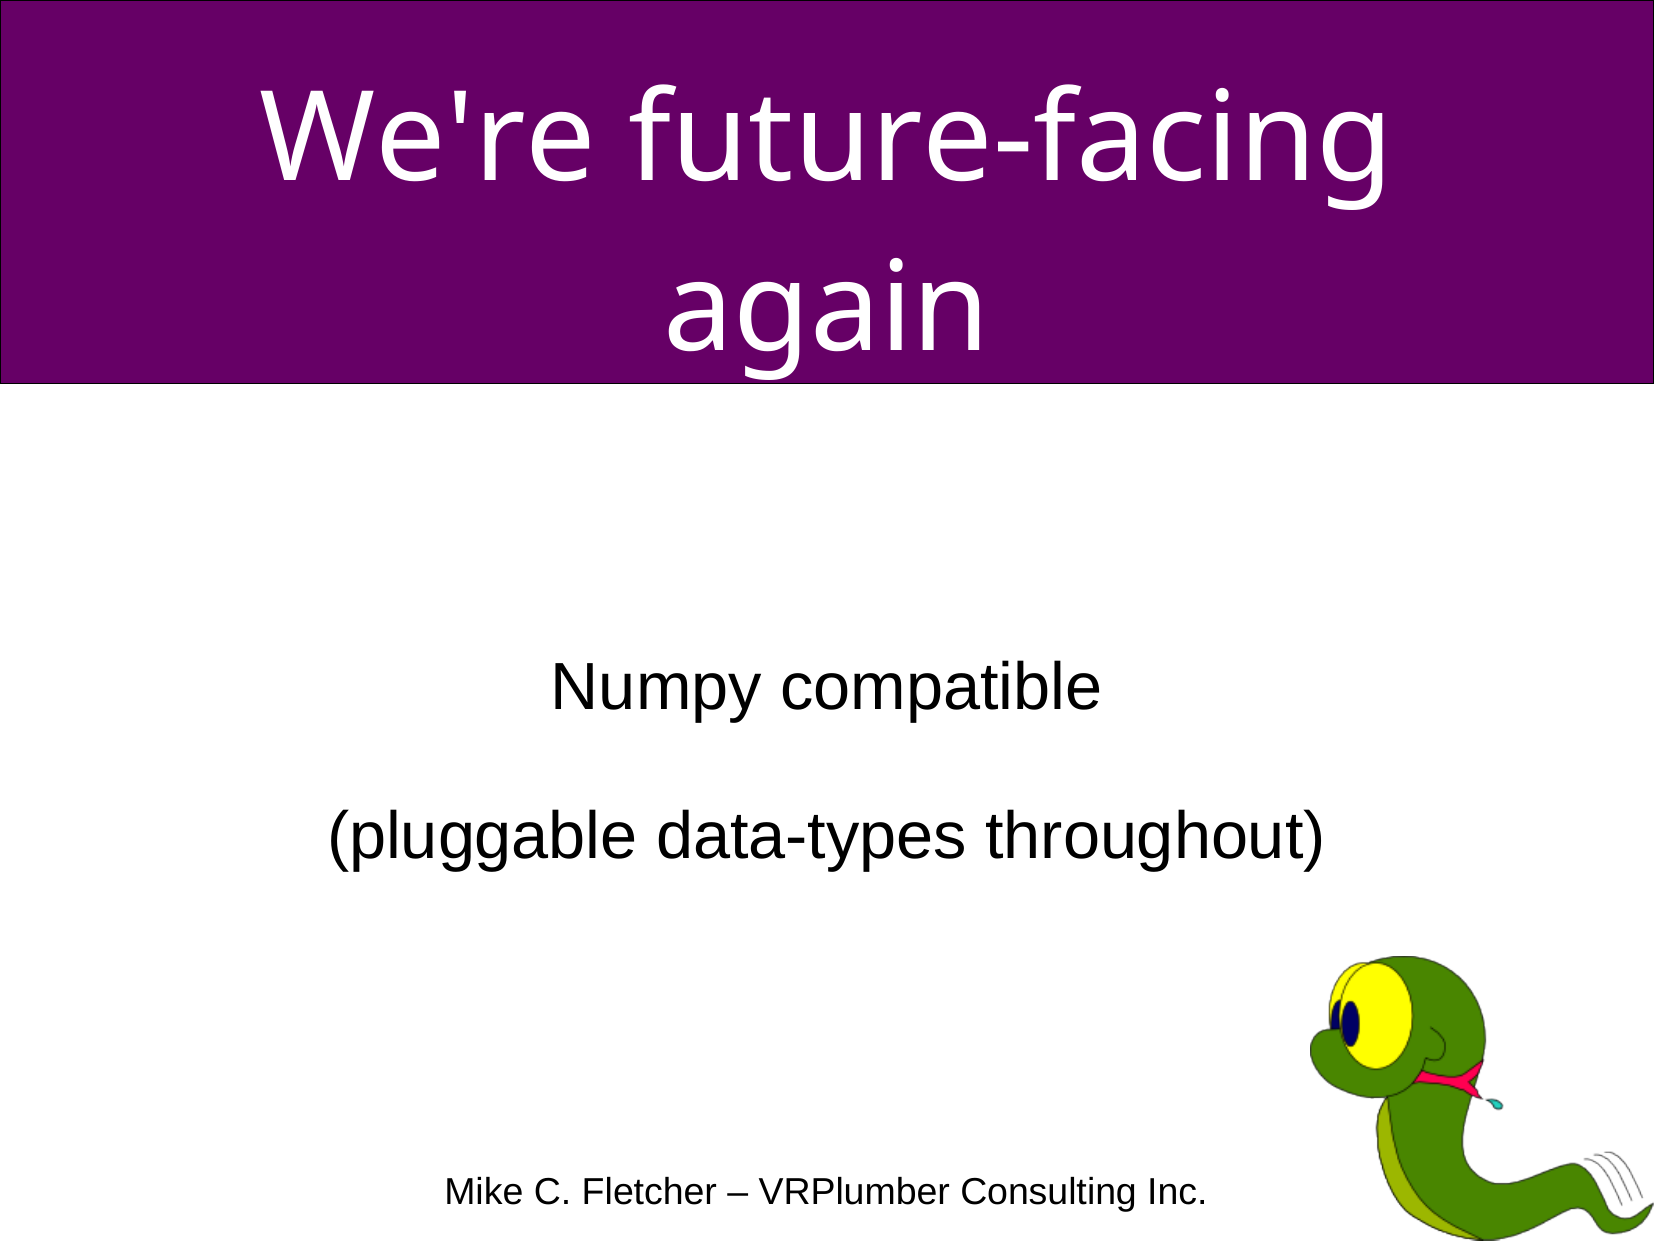

# We're future-facing again
Numpy compatible
(pluggable data-types throughout)